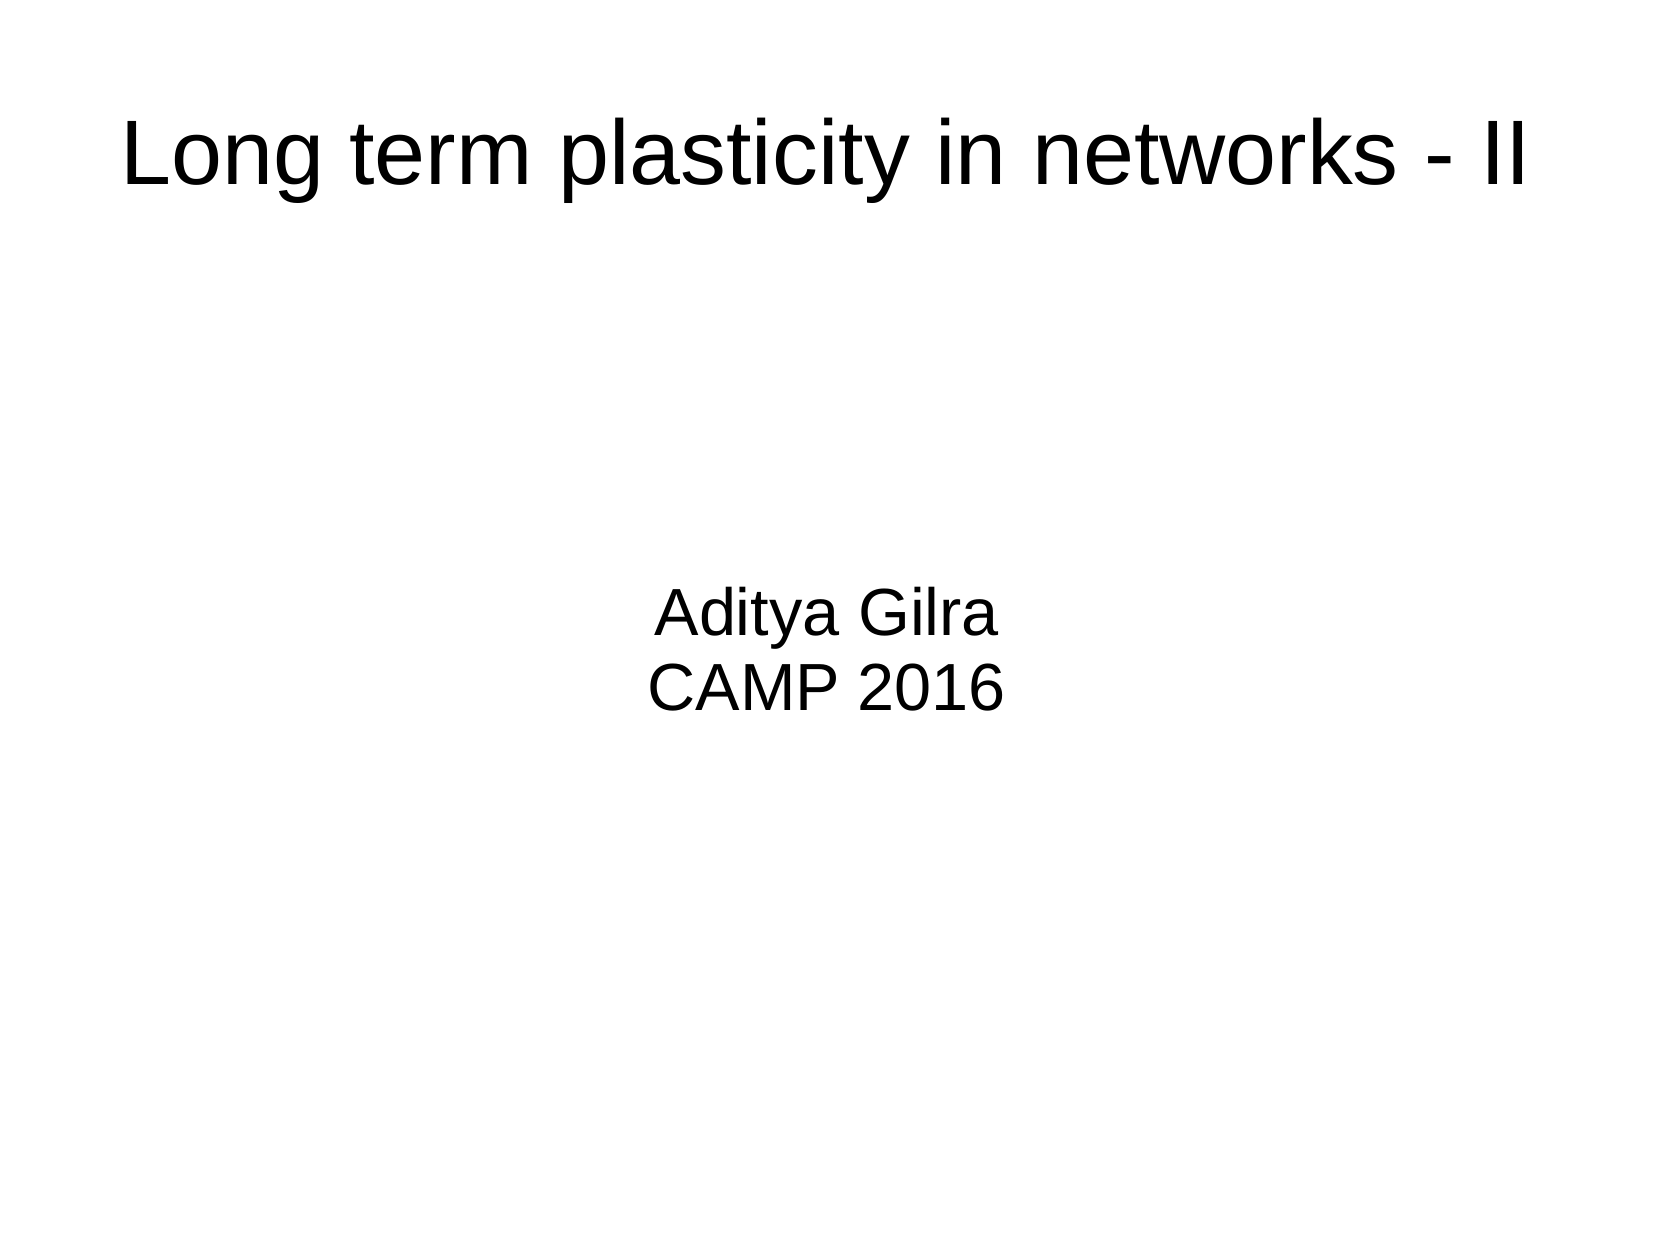

# Long term plasticity in networks - II
Aditya Gilra
CAMP 2016